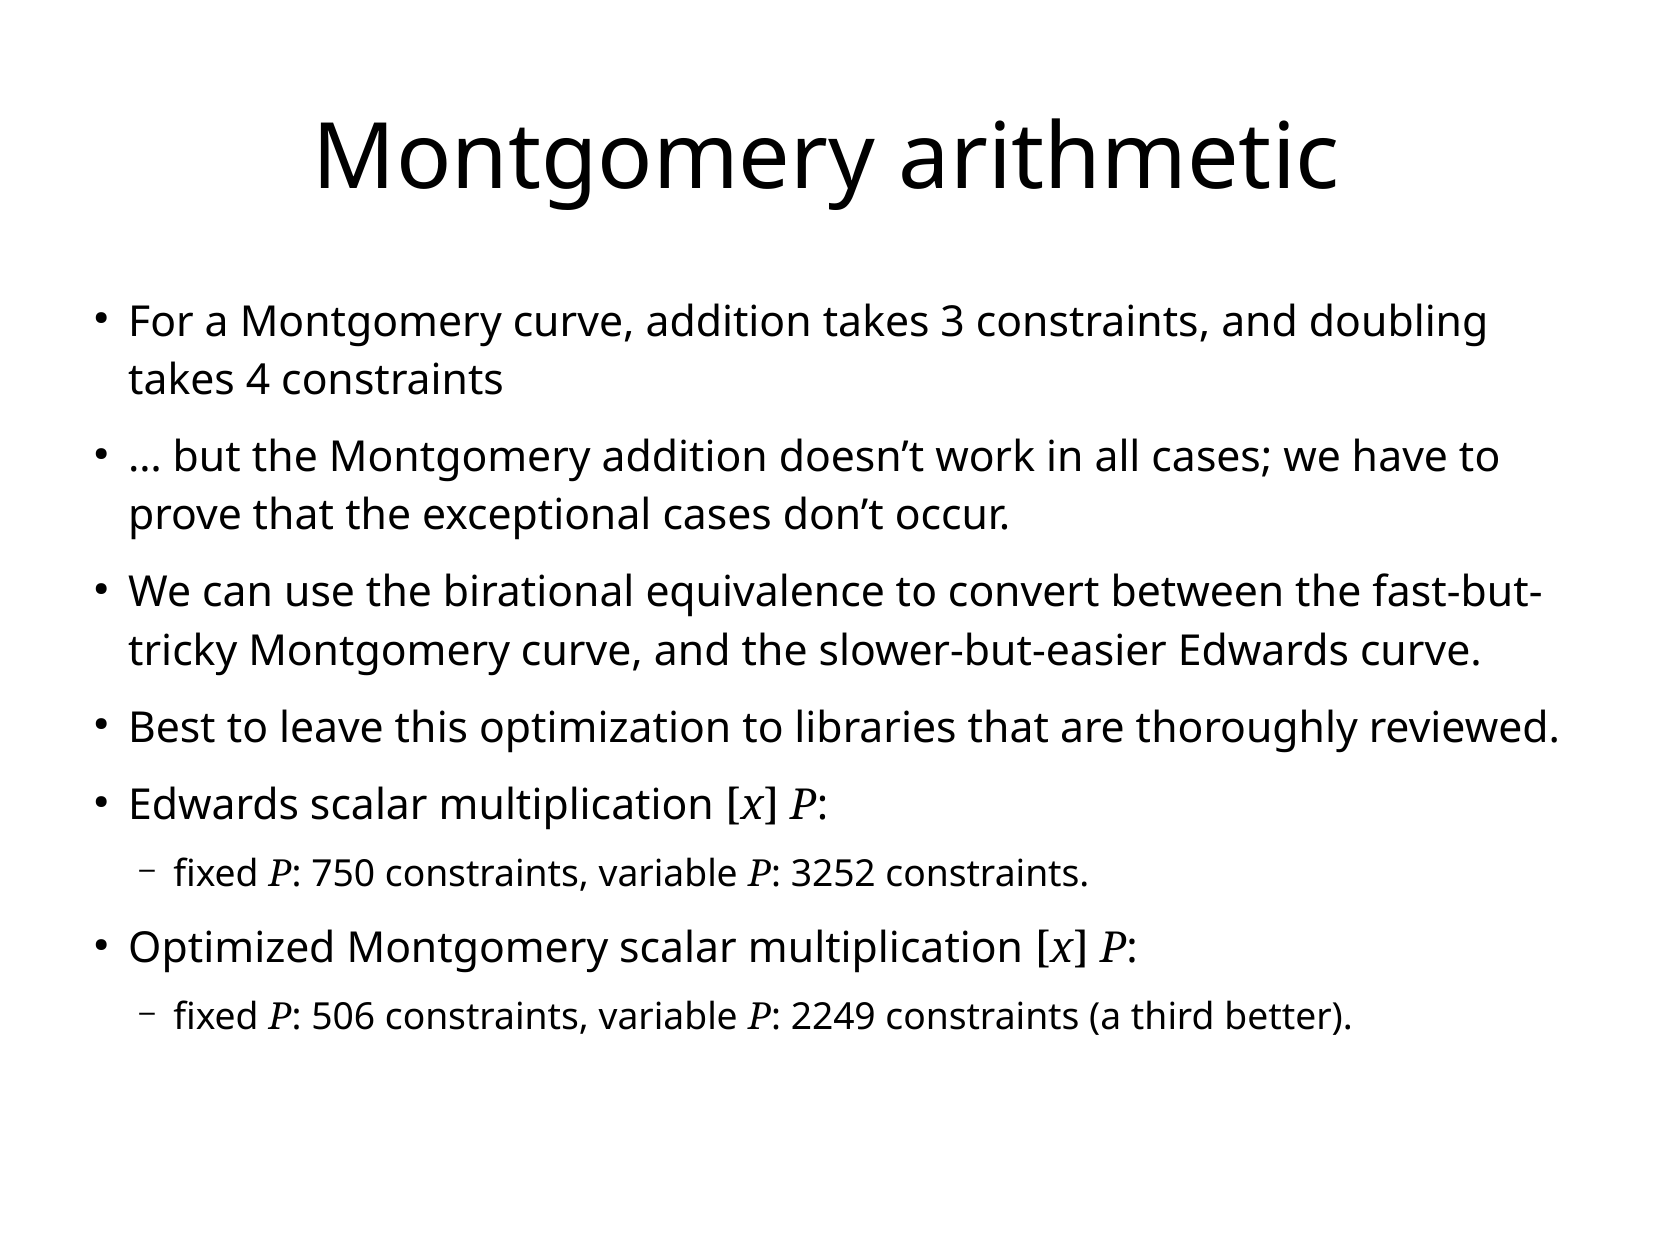

# Montgomery arithmetic
For a Montgomery curve, addition takes 3 constraints, and doubling takes 4 constraints
… but the Montgomery addition doesn’t work in all cases; we have to prove that the exceptional cases don’t occur.
We can use the birational equivalence to convert between the fast-but-tricky Montgomery curve, and the slower-but-easier Edwards curve.
Best to leave this optimization to libraries that are thoroughly reviewed.
Edwards scalar multiplication [x] P:
fixed P: 750 constraints, variable P: 3252 constraints.
Optimized Montgomery scalar multiplication [x] P:
fixed P: 506 constraints, variable P: 2249 constraints (a third better).